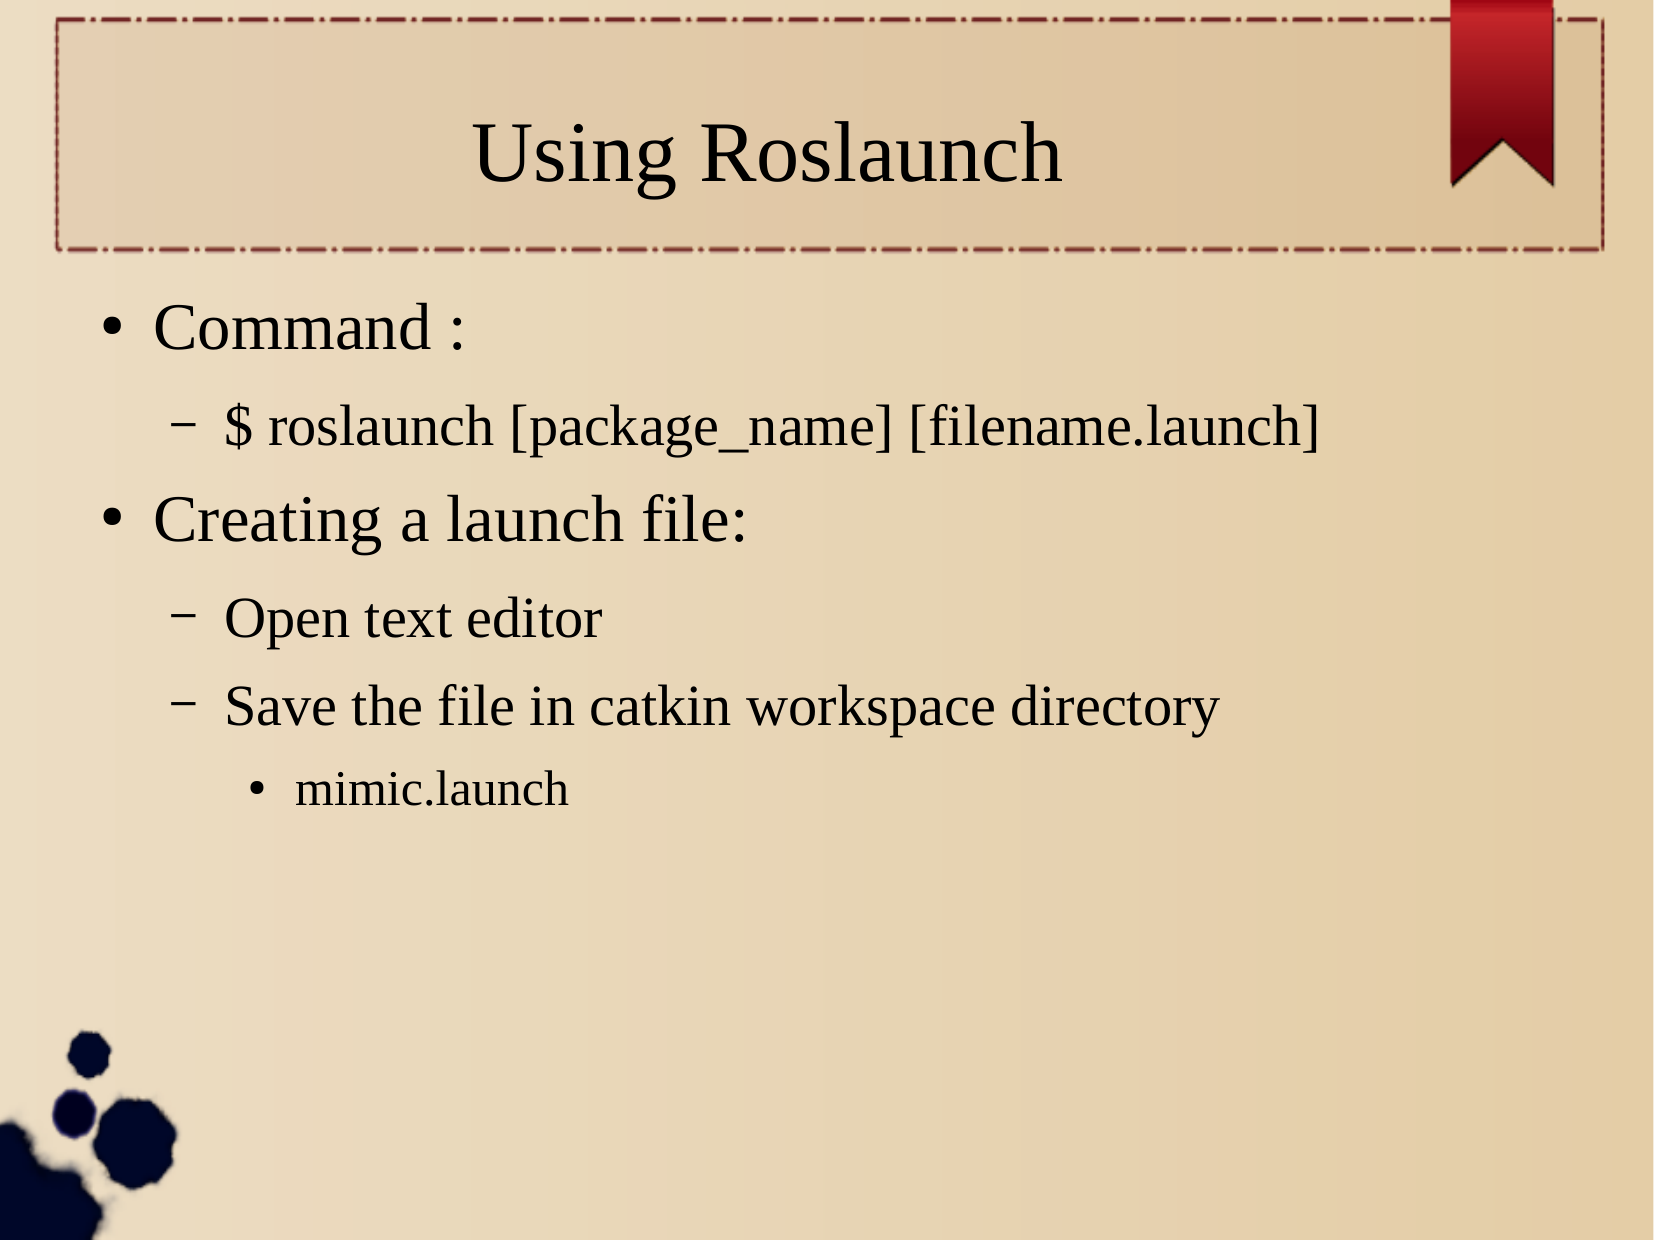

# Using Roslaunch
Command :
$ roslaunch [package_name] [filename.launch]
Creating a launch file:
Open text editor
Save the file in catkin workspace directory
mimic.launch